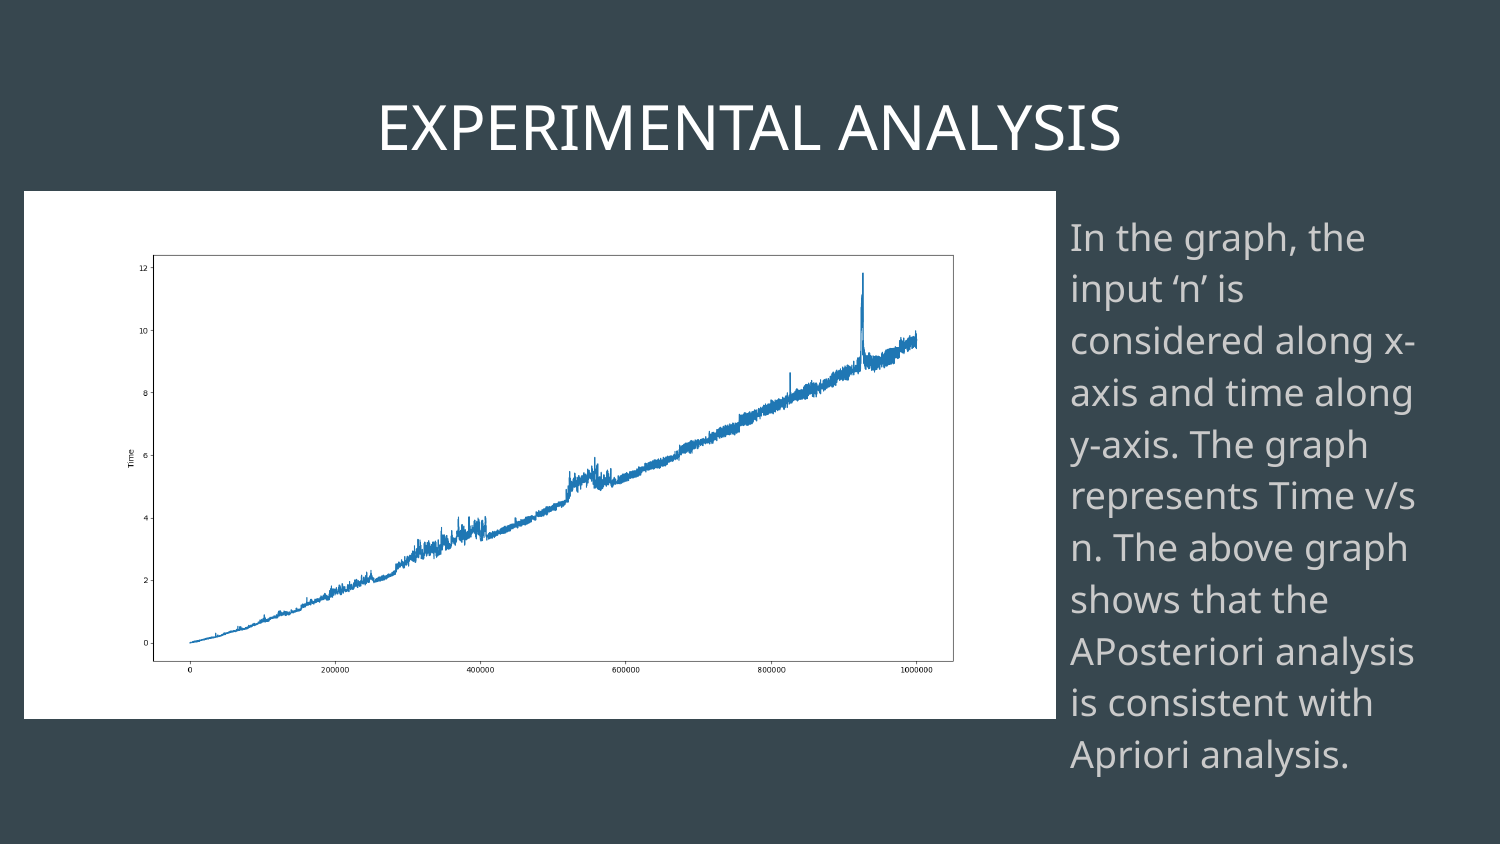

# EXPERIMENTAL ANALYSIS
In the graph, the input ‘n’ is considered along x-axis and time along y-axis. The graph represents Time v/s n. The above graph shows that the APosteriori analysis is consistent with Apriori analysis.